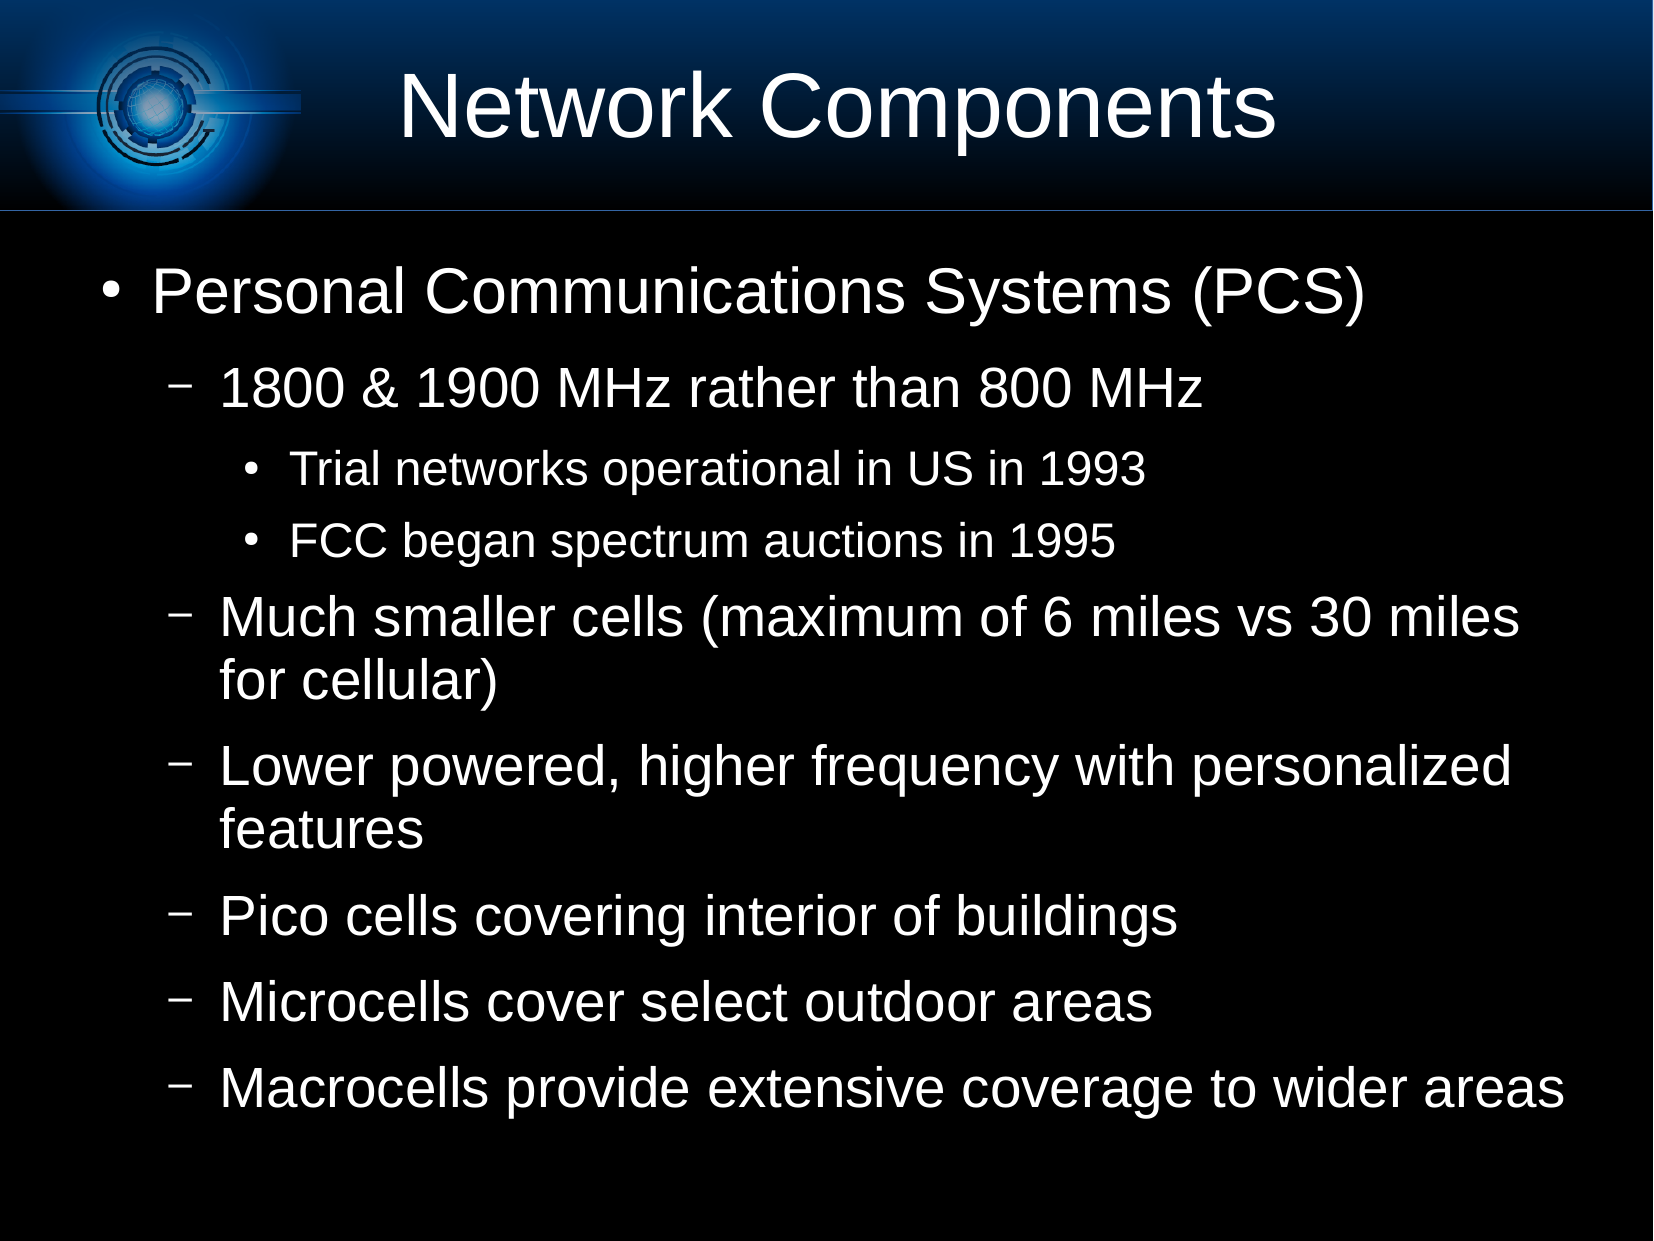

# Network Components
Personal Communications Systems (PCS)
1800 & 1900 MHz rather than 800 MHz
Trial networks operational in US in 1993
FCC began spectrum auctions in 1995
Much smaller cells (maximum of 6 miles vs 30 miles for cellular)
Lower powered, higher frequency with personalized features
Pico cells covering interior of buildings
Microcells cover select outdoor areas
Macrocells provide extensive coverage to wider areas